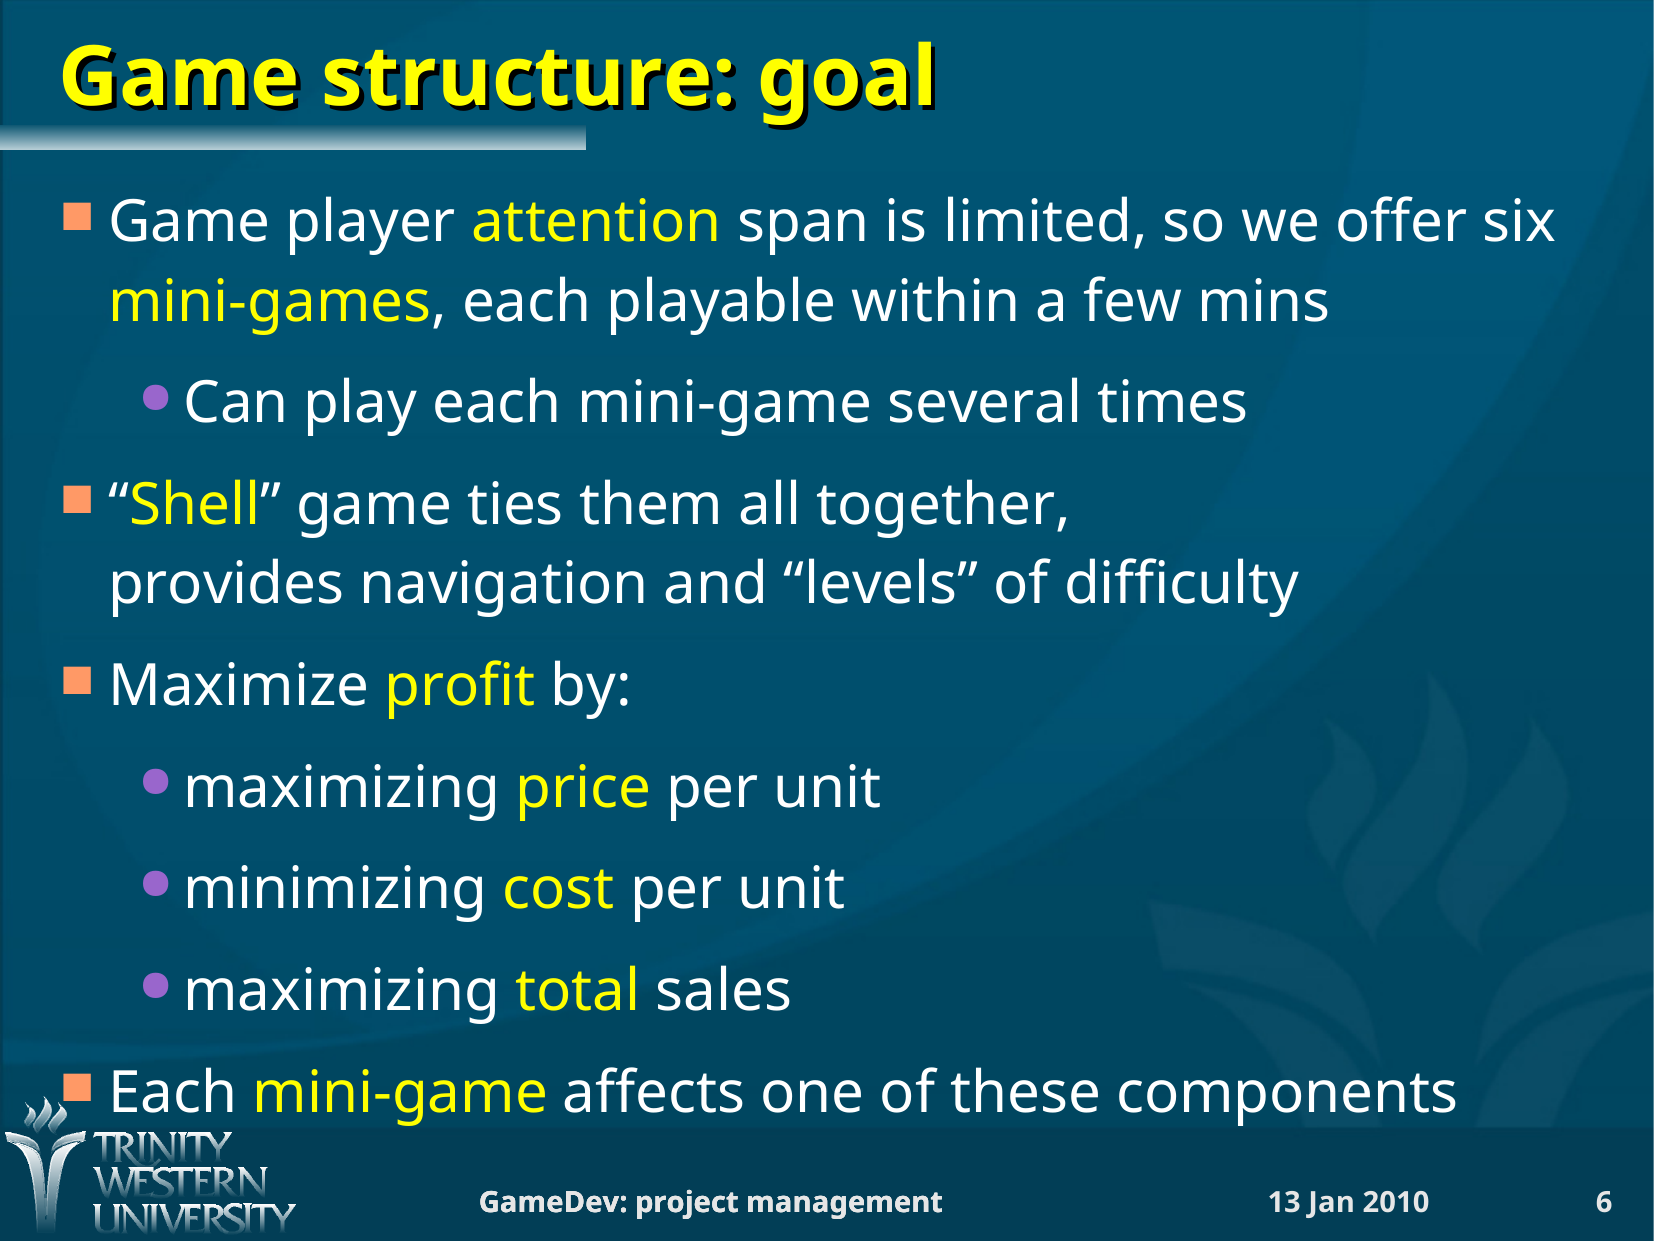

# Game structure: goal
Game player attention span is limited, so we offer six mini-games, each playable within a few mins
Can play each mini-game several times
“Shell” game ties them all together,
provides navigation and “levels” of difficulty
Maximize profit by:
maximizing price per unit
minimizing cost per unit
maximizing total sales
Each mini-game affects one of these components
GameDev: project management
13 Jan 2010
6